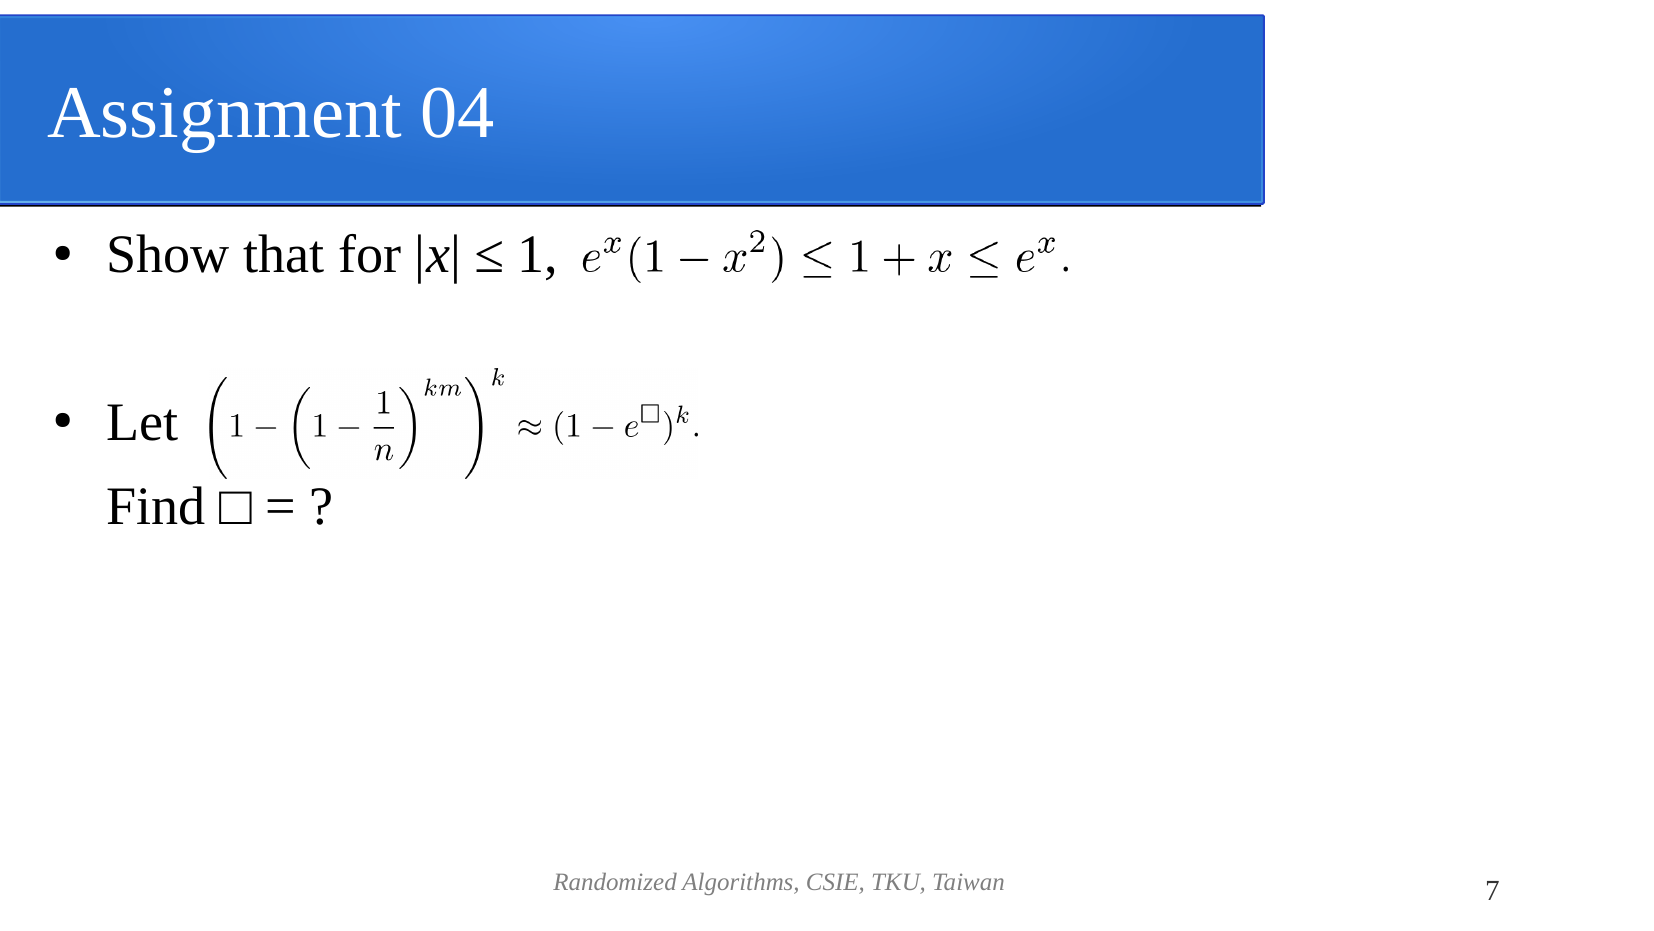

# Assignment 04
Show that for |x| ≤ 1,
Let
Find □ = ?
Randomized Algorithms, CSIE, TKU, Taiwan
7